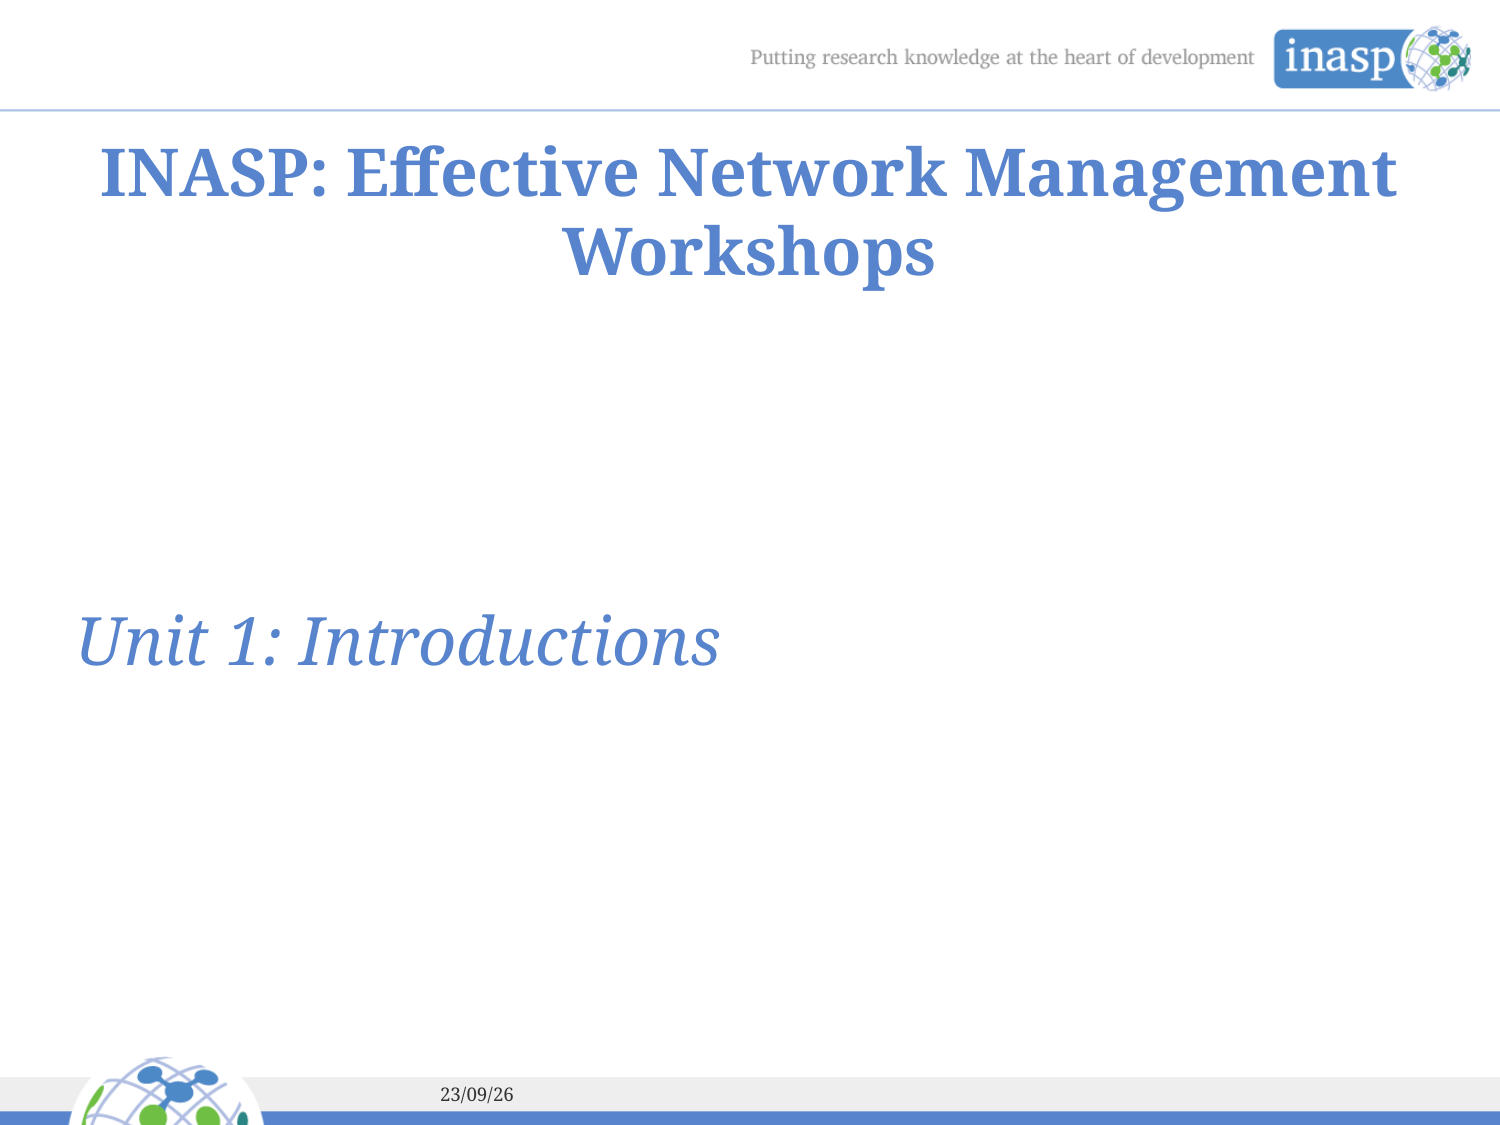

# INASP: Effective Network Management Workshops
Unit 1: Introductions